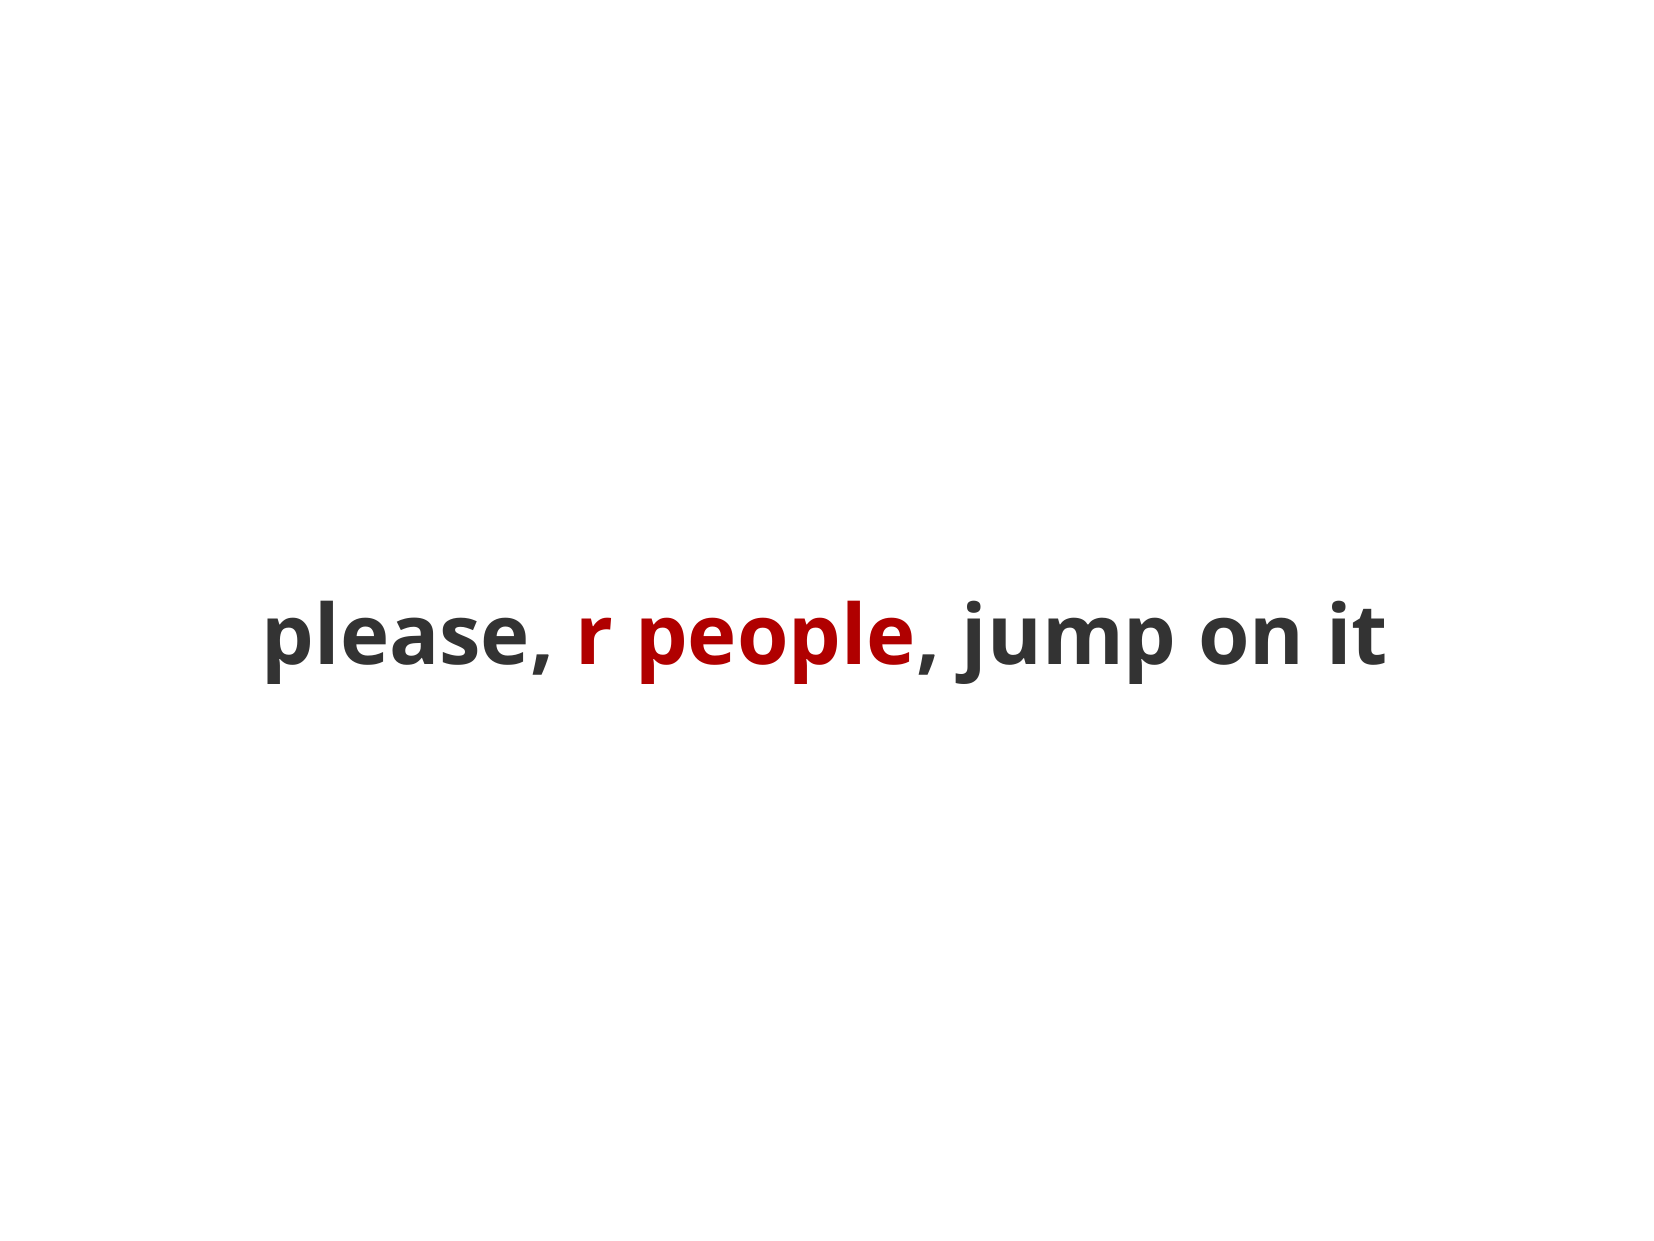

#
please, r people, jump on it